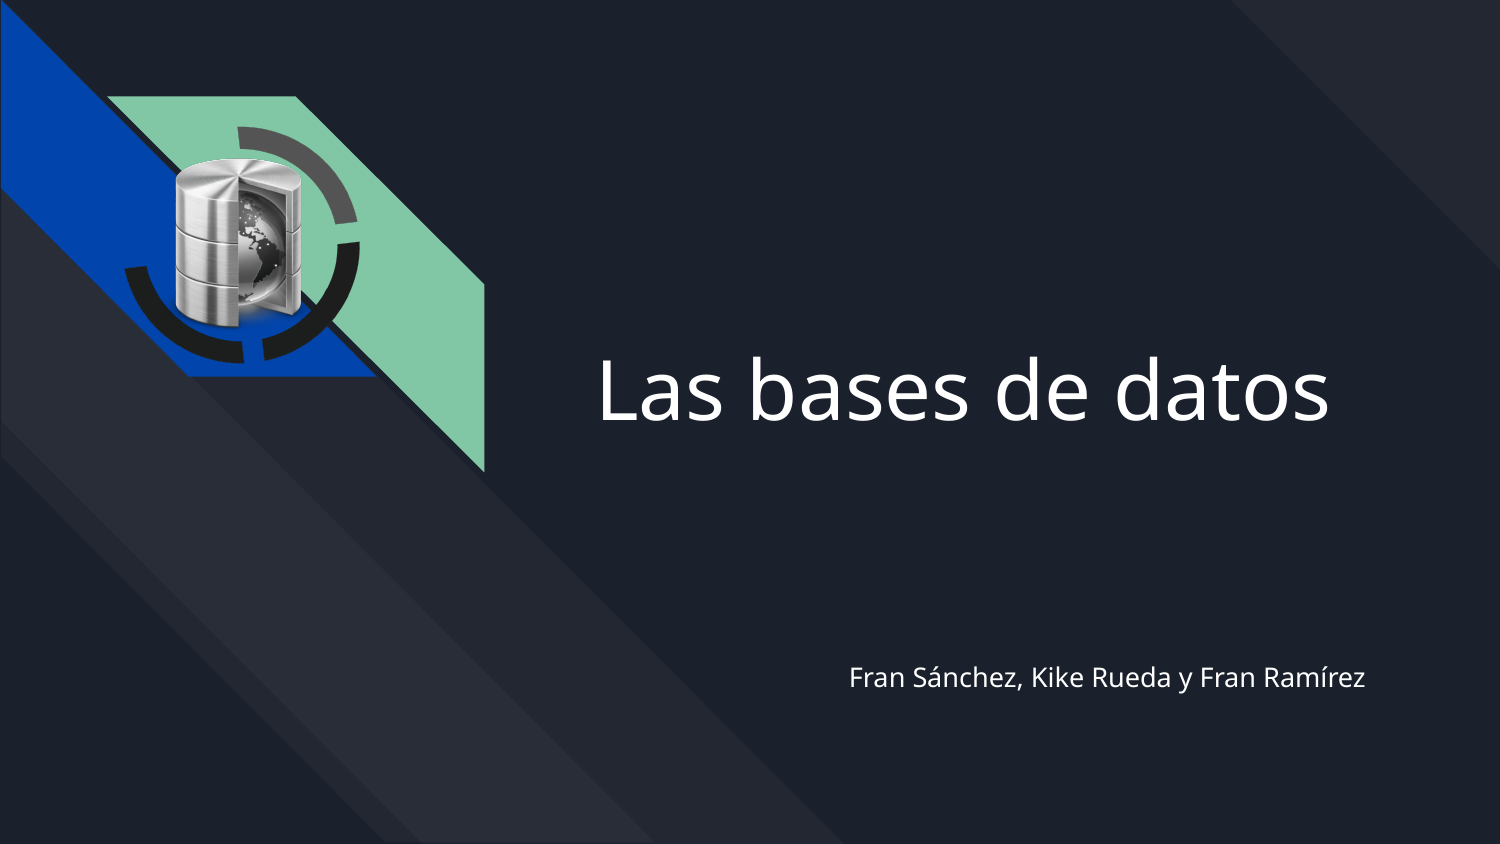

# Las bases de datos
Fran Sánchez, Kike Rueda y Fran Ramírez